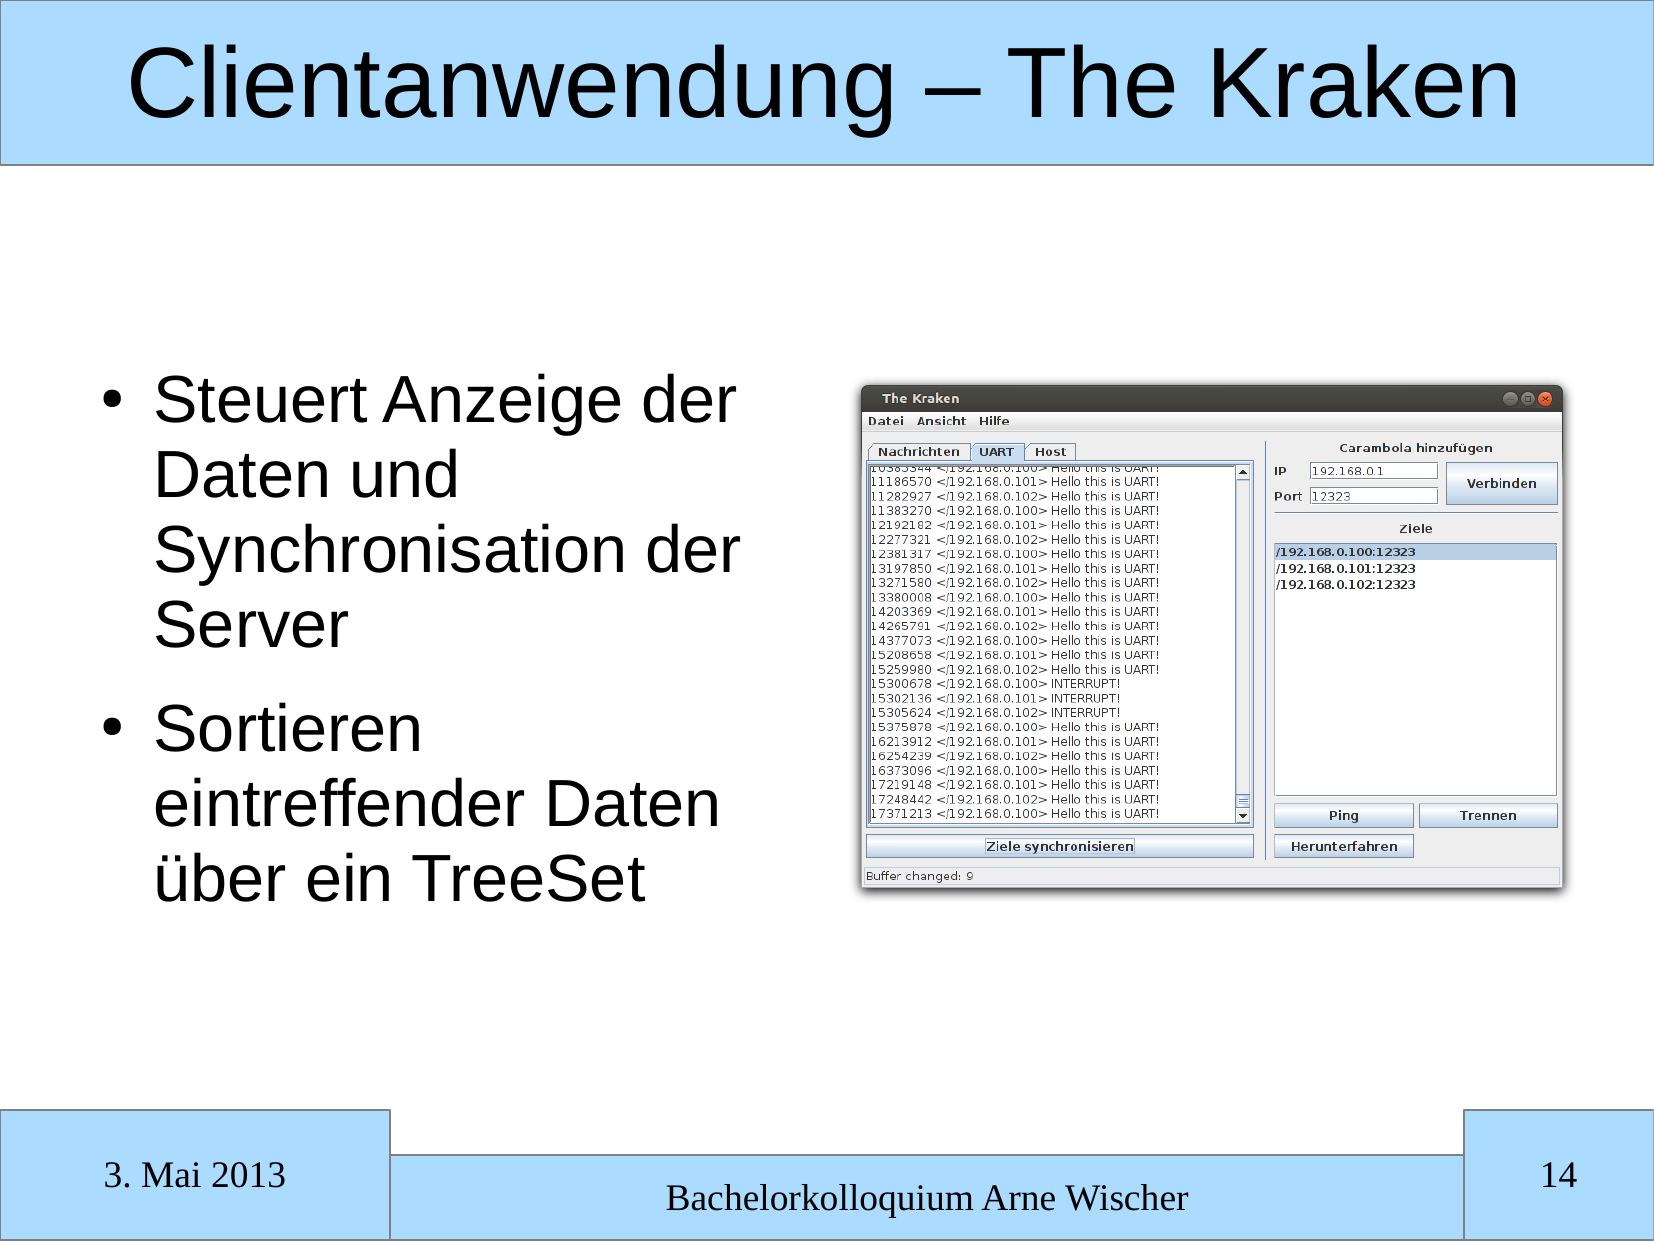

Clientanwendung – The Kraken
# Steuert Anzeige der Daten und Synchronisation der Server
Sortieren eintreffender Daten über ein TreeSet
3. Mai 2013
14
Bachelorkolloquium Arne Wischer